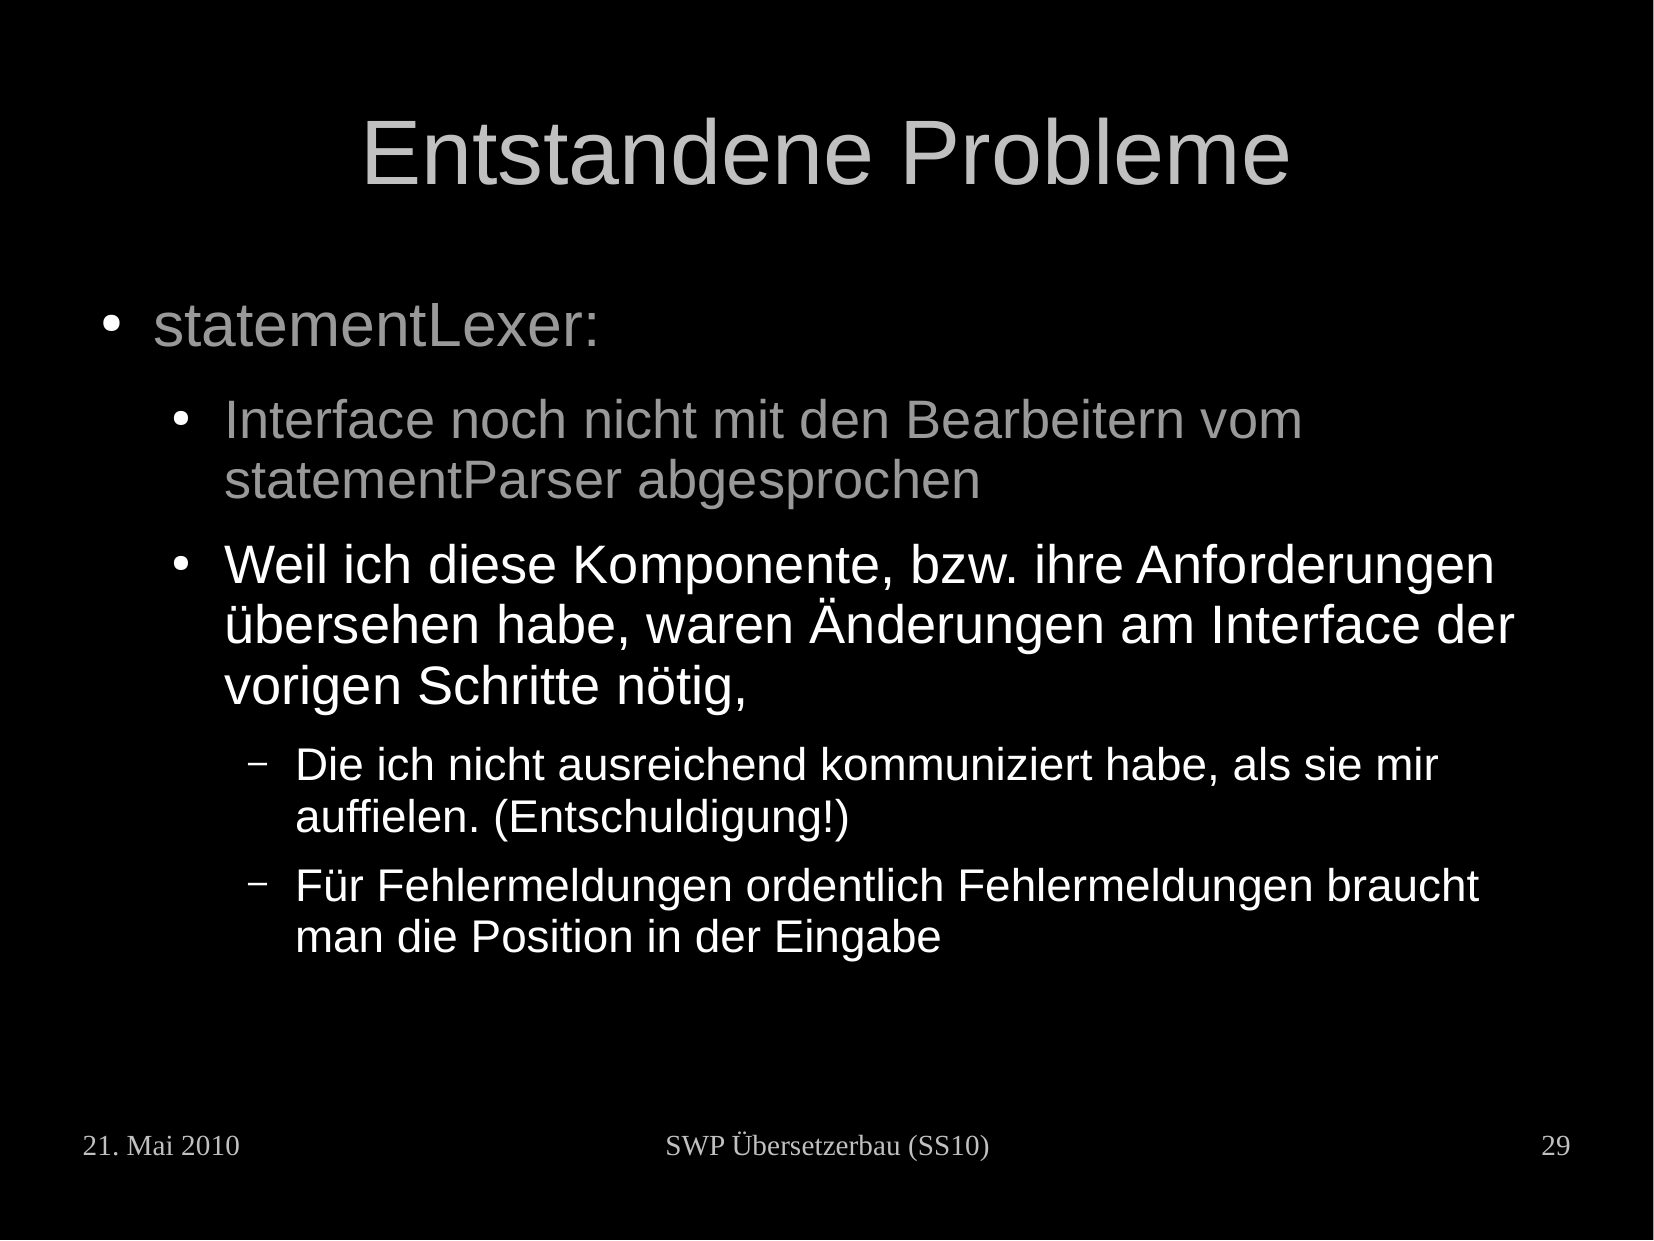

# Entstandene Probleme
statementLexer:
Interface noch nicht mit den Bearbeitern vom statementParser abgesprochen
Weil ich diese Komponente, bzw. ihre Anforderungen übersehen habe, waren Änderungen am Interface der vorigen Schritte nötig,
Die ich nicht ausreichend kommuniziert habe, als sie mir auffielen. (Entschuldigung!)
Für Fehlermeldungen ordentlich Fehlermeldungen braucht man die Position in der Eingabe
29